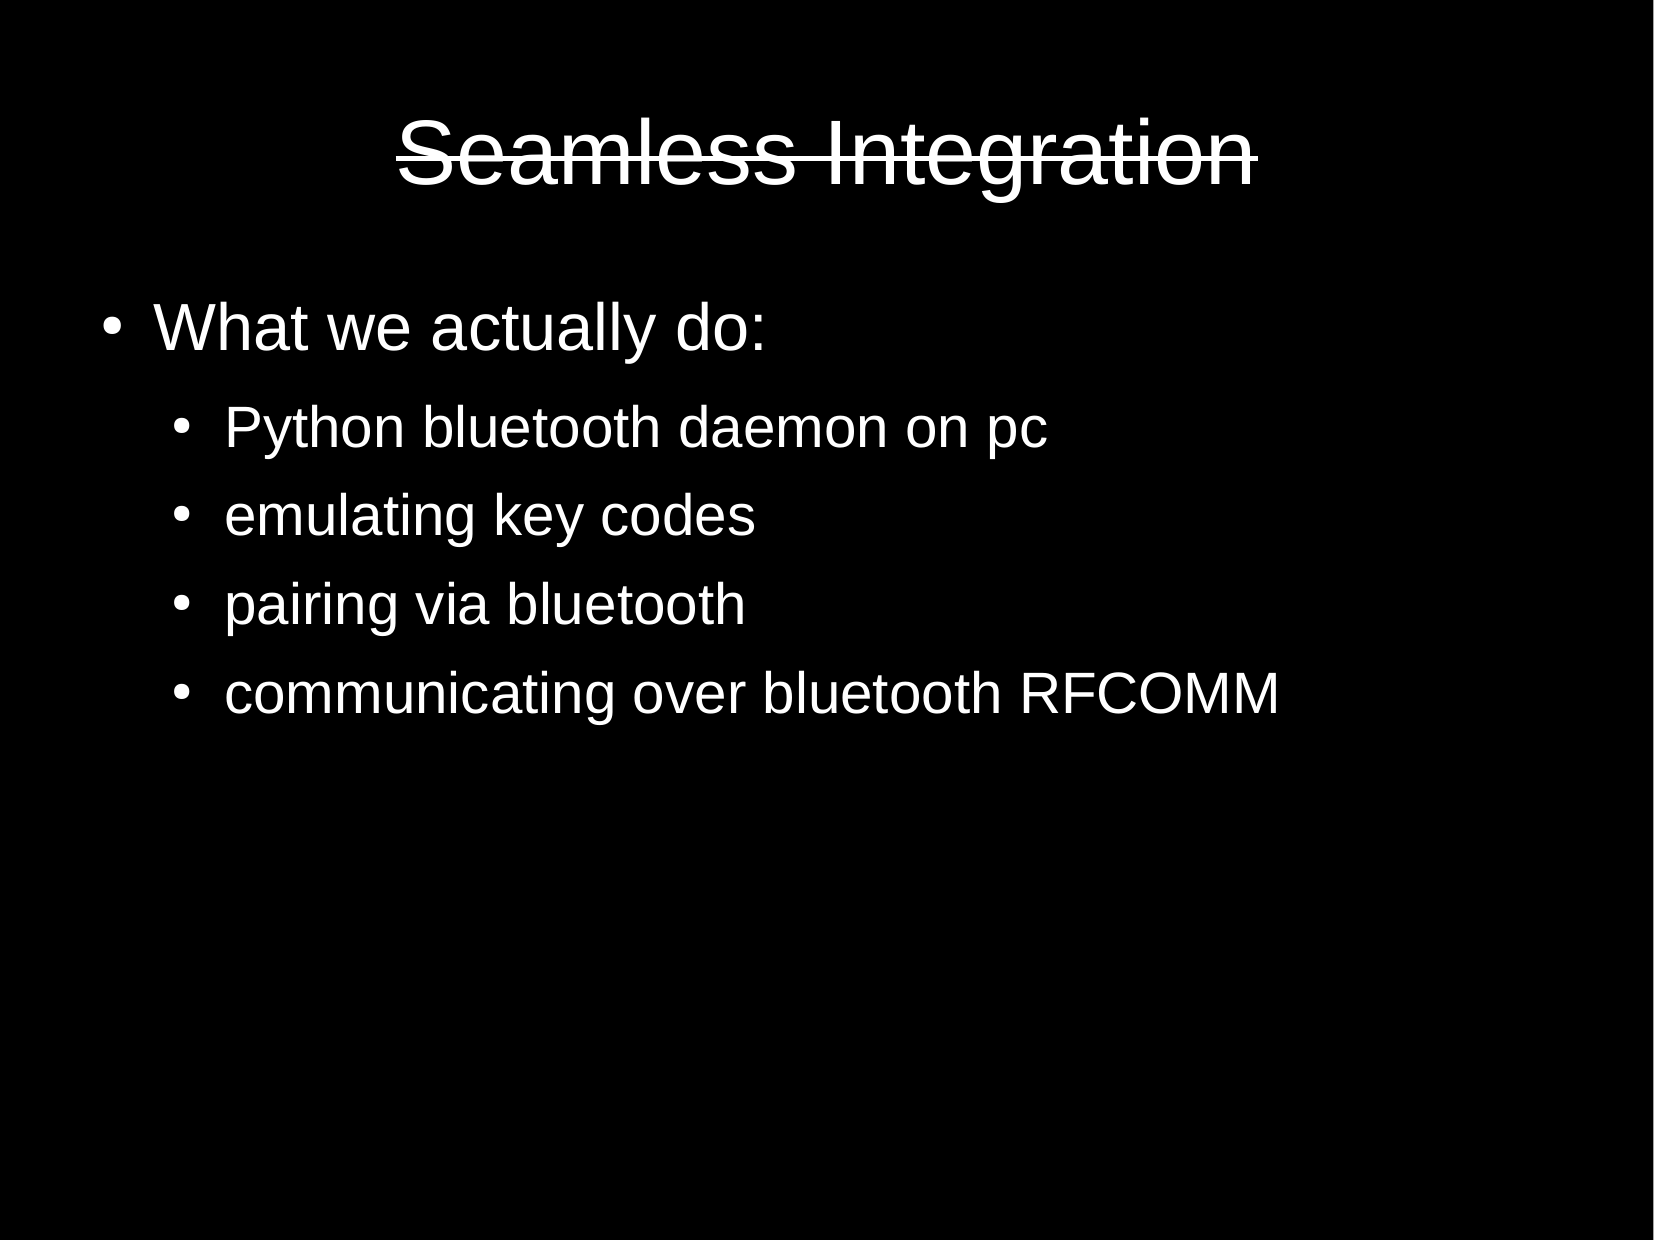

# Seamless Integration
What we actually do:
Python bluetooth daemon on pc
emulating key codes
pairing via bluetooth
communicating over bluetooth RFCOMM